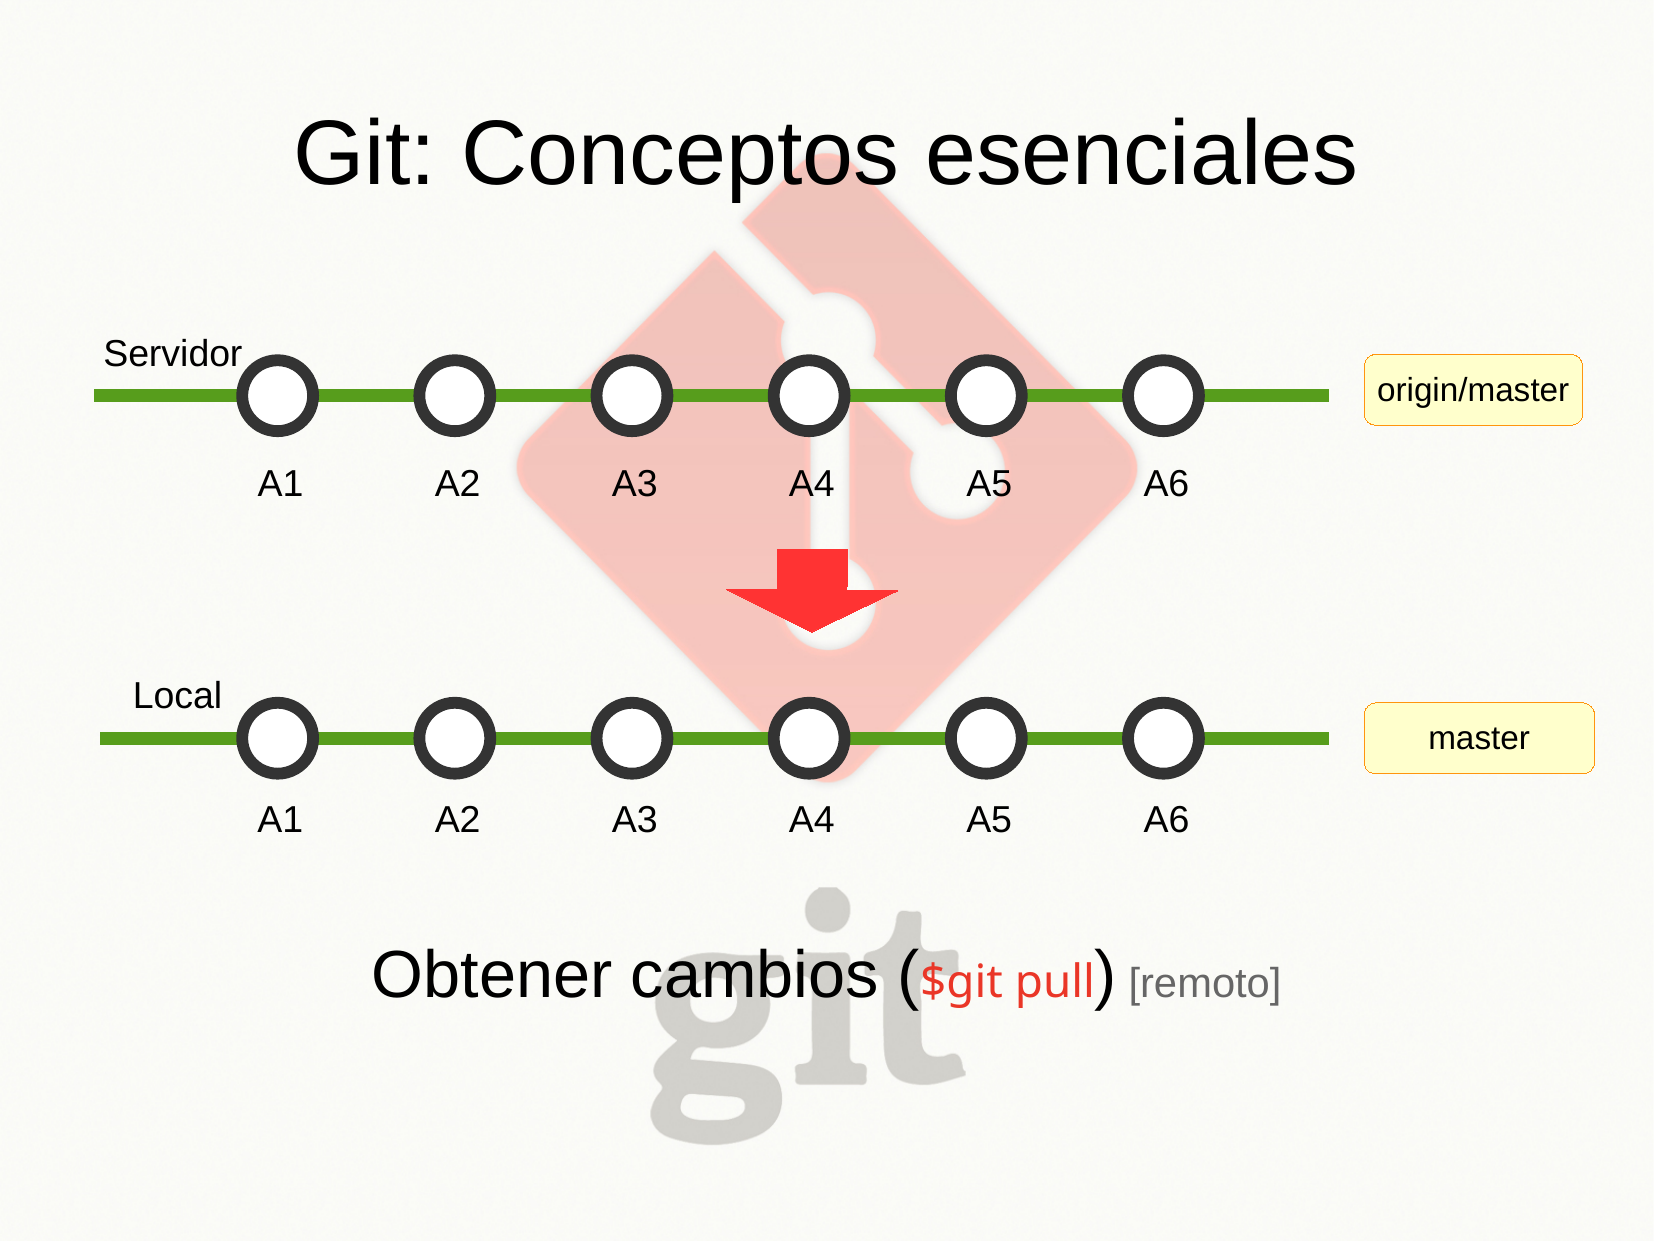

# Git: Conceptos esenciales
Servidor
origin/master
A1
A2
A3
A4
A5
A6
Obtener cambios ($git pull) [remoto]
Local
master
A1
A2
A3
A4
A5
A6